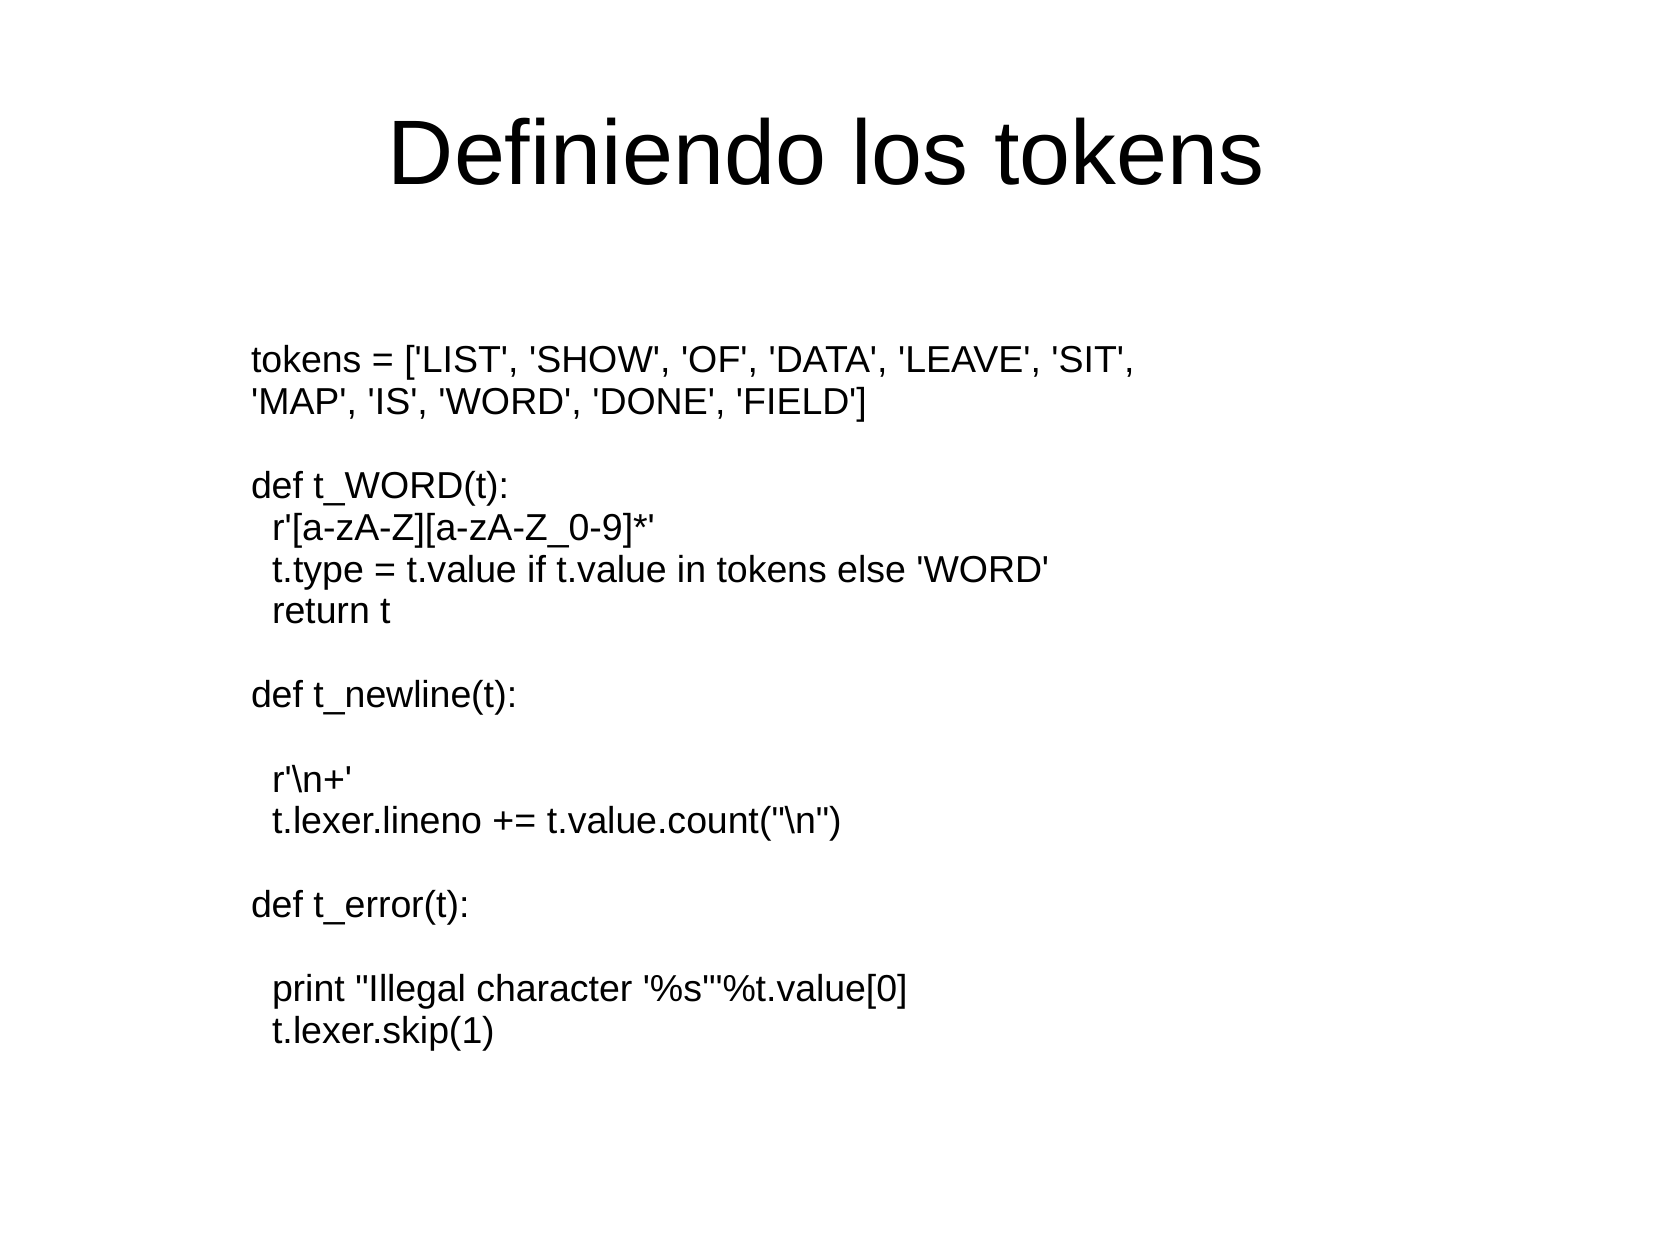

# Definiendo los tokens
tokens = ['LIST', 'SHOW', 'OF', 'DATA', 'LEAVE', 'SIT', 'MAP', 'IS', 'WORD', 'DONE', 'FIELD']
def t_WORD(t):
 r'[a-zA-Z][a-zA-Z_0-9]*'
 t.type = t.value if t.value in tokens else 'WORD'
 return t
def t_newline(t):
 r'\n+'
 t.lexer.lineno += t.value.count("\n")
def t_error(t):
 print "Illegal character '%s'"%t.value[0]
 t.lexer.skip(1)